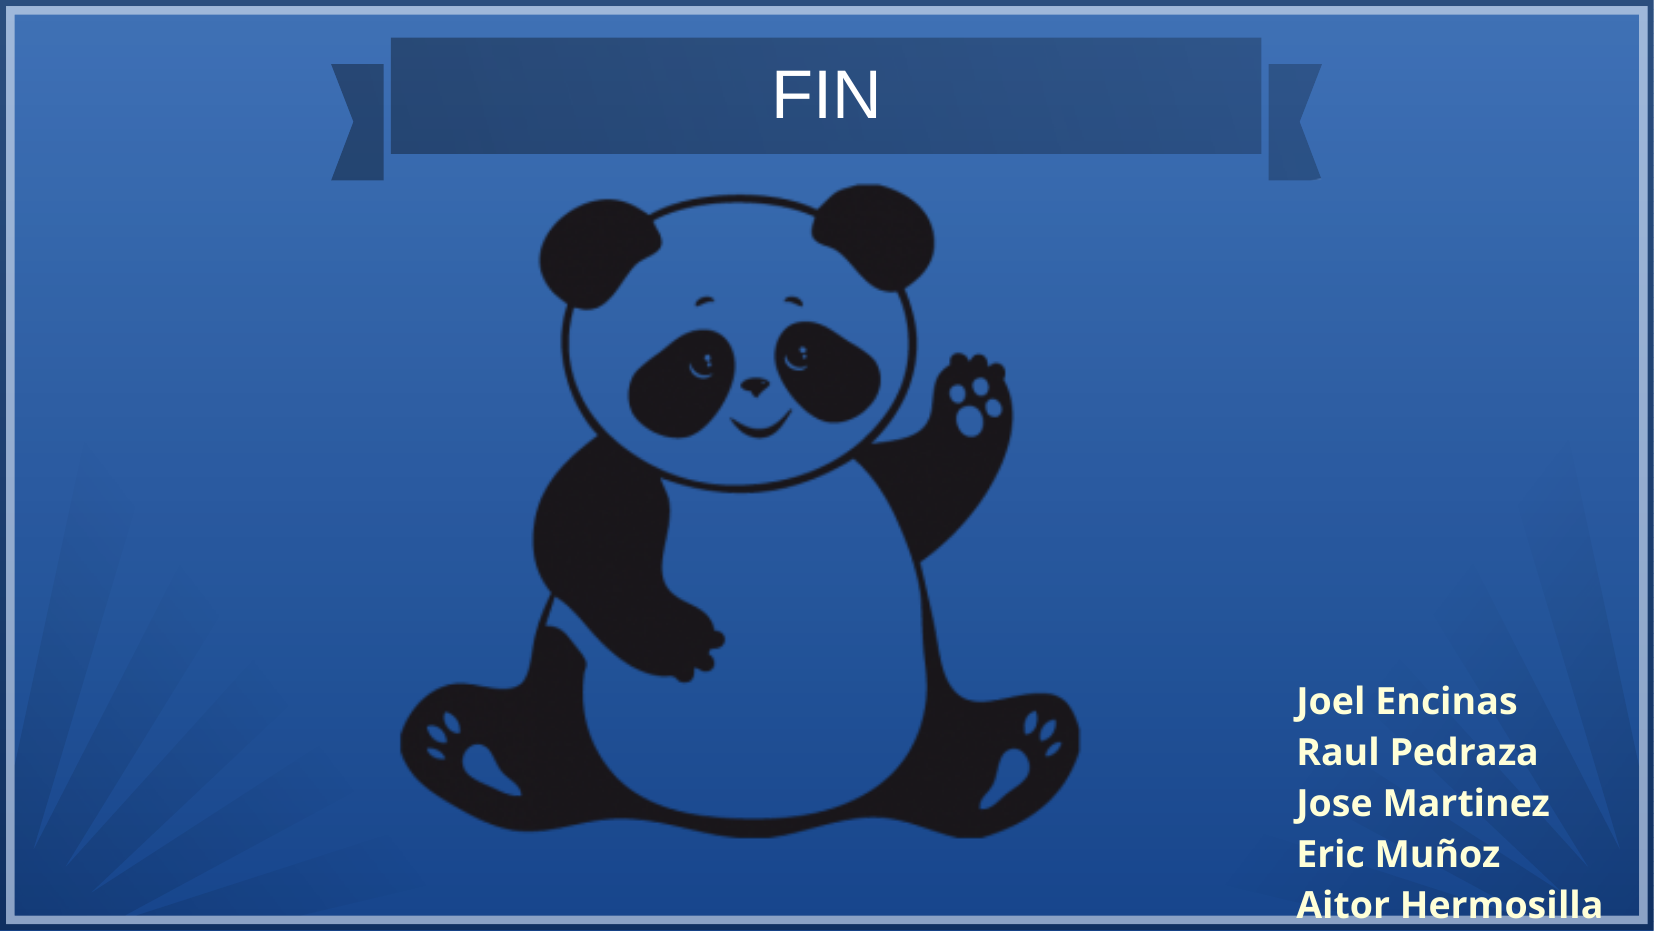

# FIN
Joel Encinas
Raul Pedraza
Jose Martinez
Eric Muñoz
Aitor Hermosilla